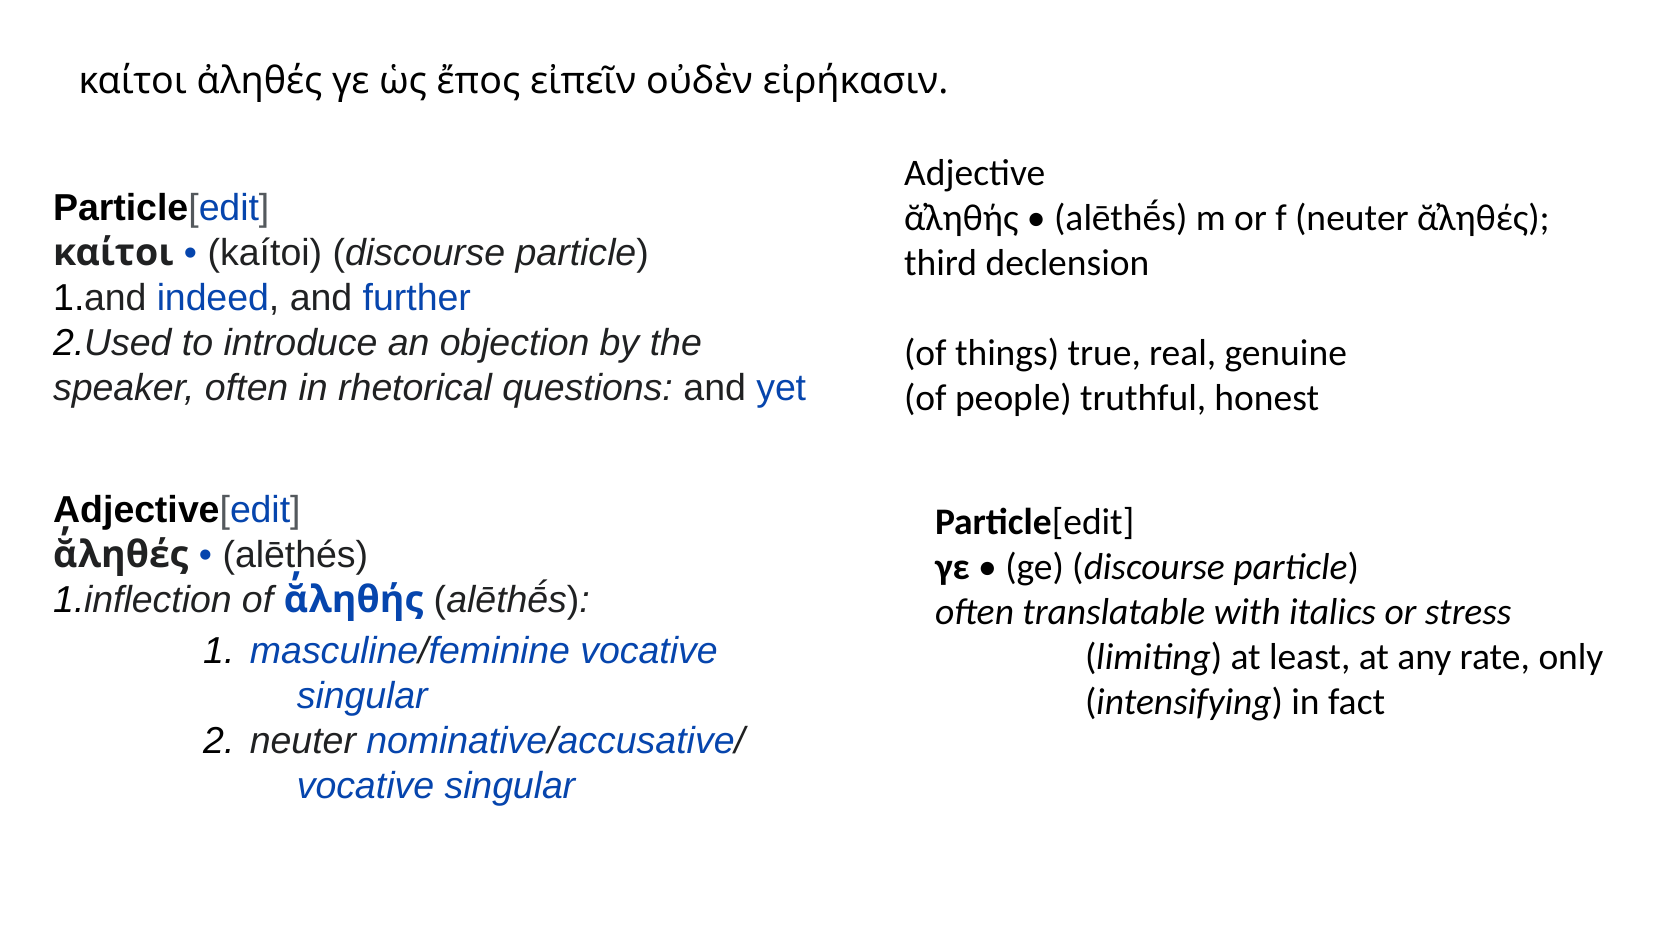

καίτοι ἀληθές γε ὡς ἔπος εἰπεῖν οὐδὲν εἰρήκασιν.
Adjective
ᾰ̓ληθής • (alēthḗs) m or f (neuter ᾰ̓ληθές); third declension
(of things) true, real, genuine
(of people) truthful, honest
Particle[edit]
καίτοι • (kaítoi) (discourse particle)
and indeed, and further
Used to introduce an objection by the speaker, often in rhetorical questions: and yet
Adjective[edit]
ᾰ̓ληθές • (alēthés)
inflection of ᾰ̓ληθής (alēthḗs):
masculine/feminine vocative singular
neuter nominative/accusative/vocative singular
Particle[edit]
γε • (ge) (discourse particle)
often translatable with italics or stress
(limiting) at least, at any rate, only
(intensifying) in fact